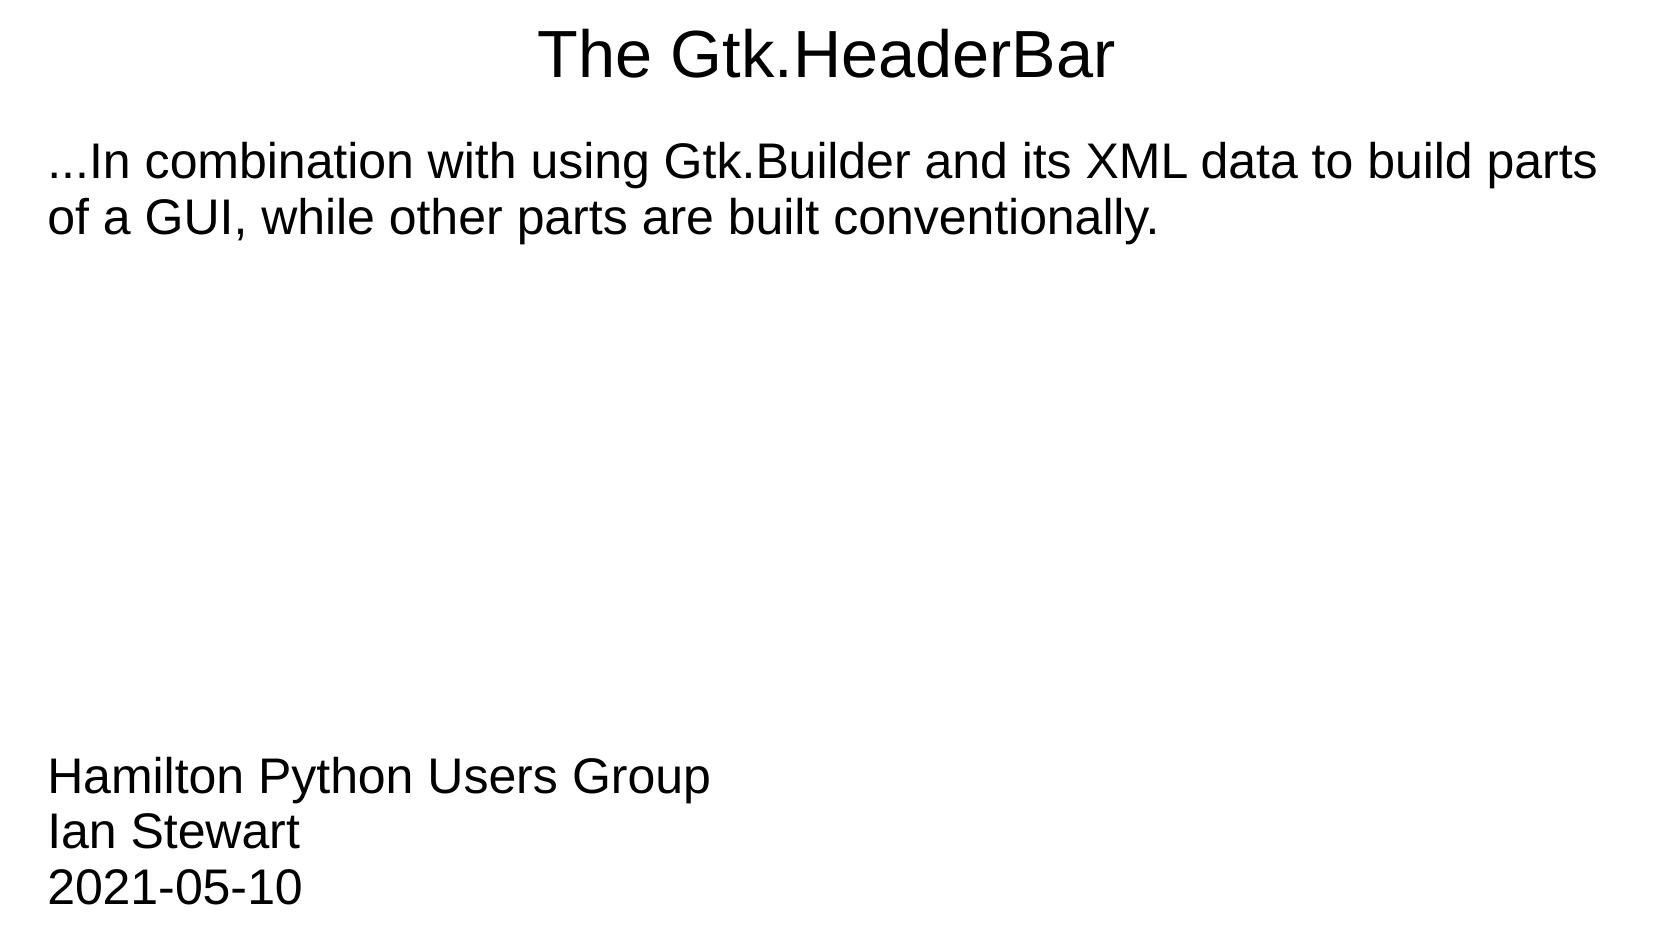

# The Gtk.HeaderBar
...In combination with using Gtk.Builder and its XML data to build parts of a GUI, while other parts are built conventionally.
Hamilton Python Users Group
Ian Stewart
2021-05-10